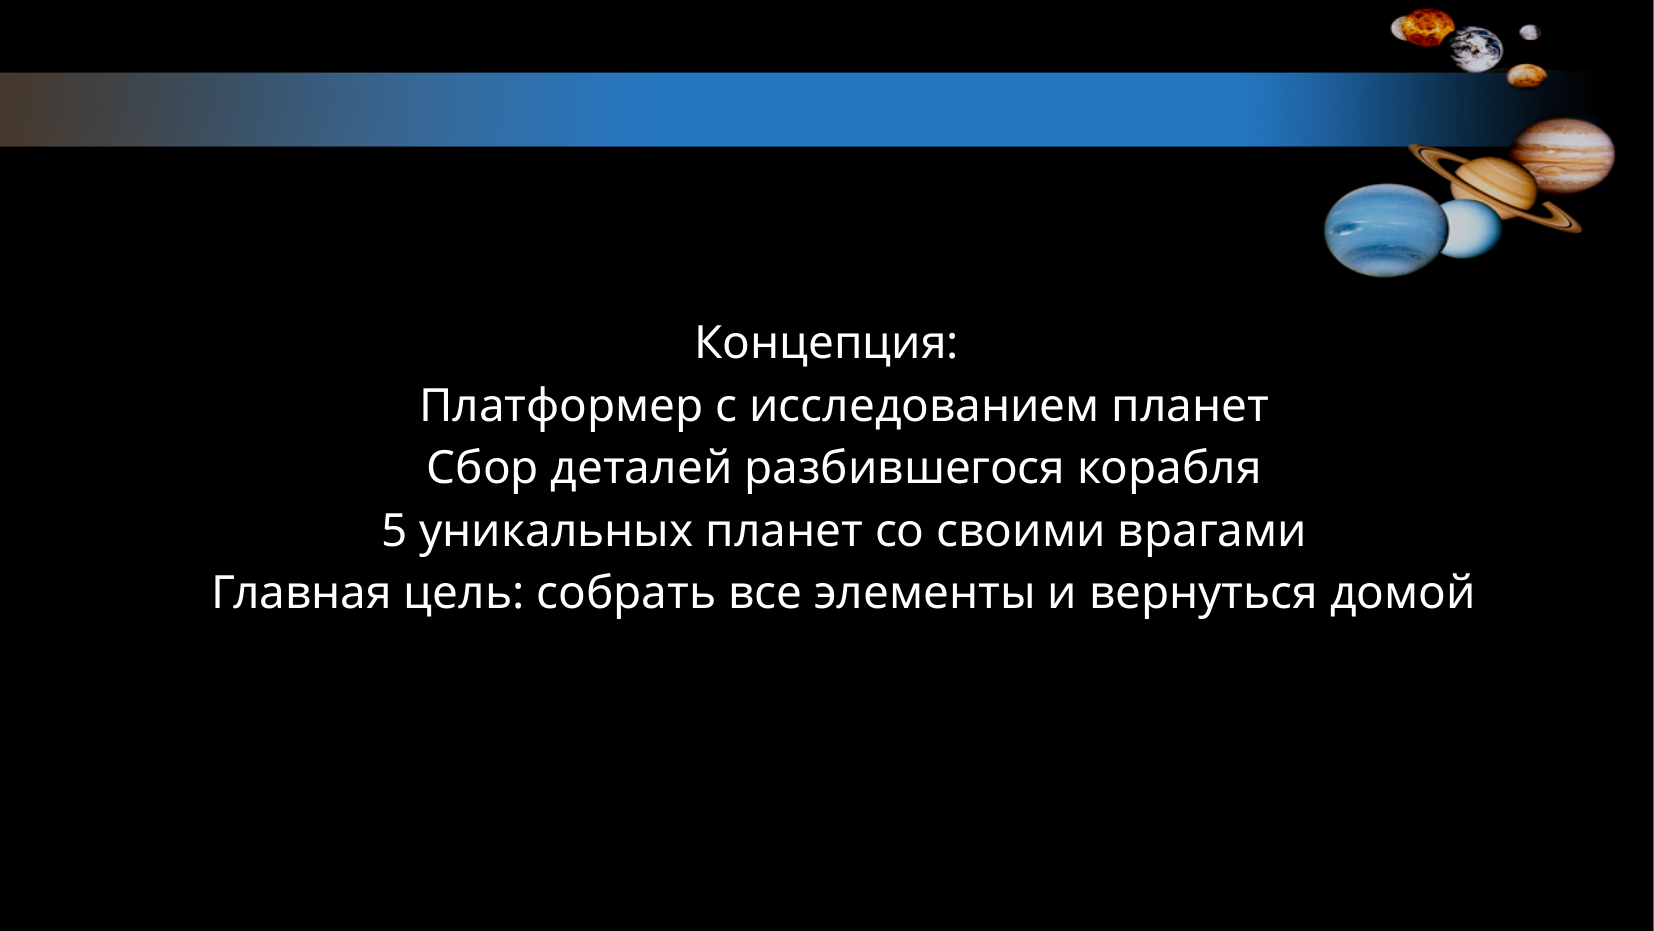

Концепция:
Платформер с исследованием планет
Сбор деталей разбившегося корабля
5 уникальных планет со своими врагами
Главная цель: собрать все элементы и вернуться домой